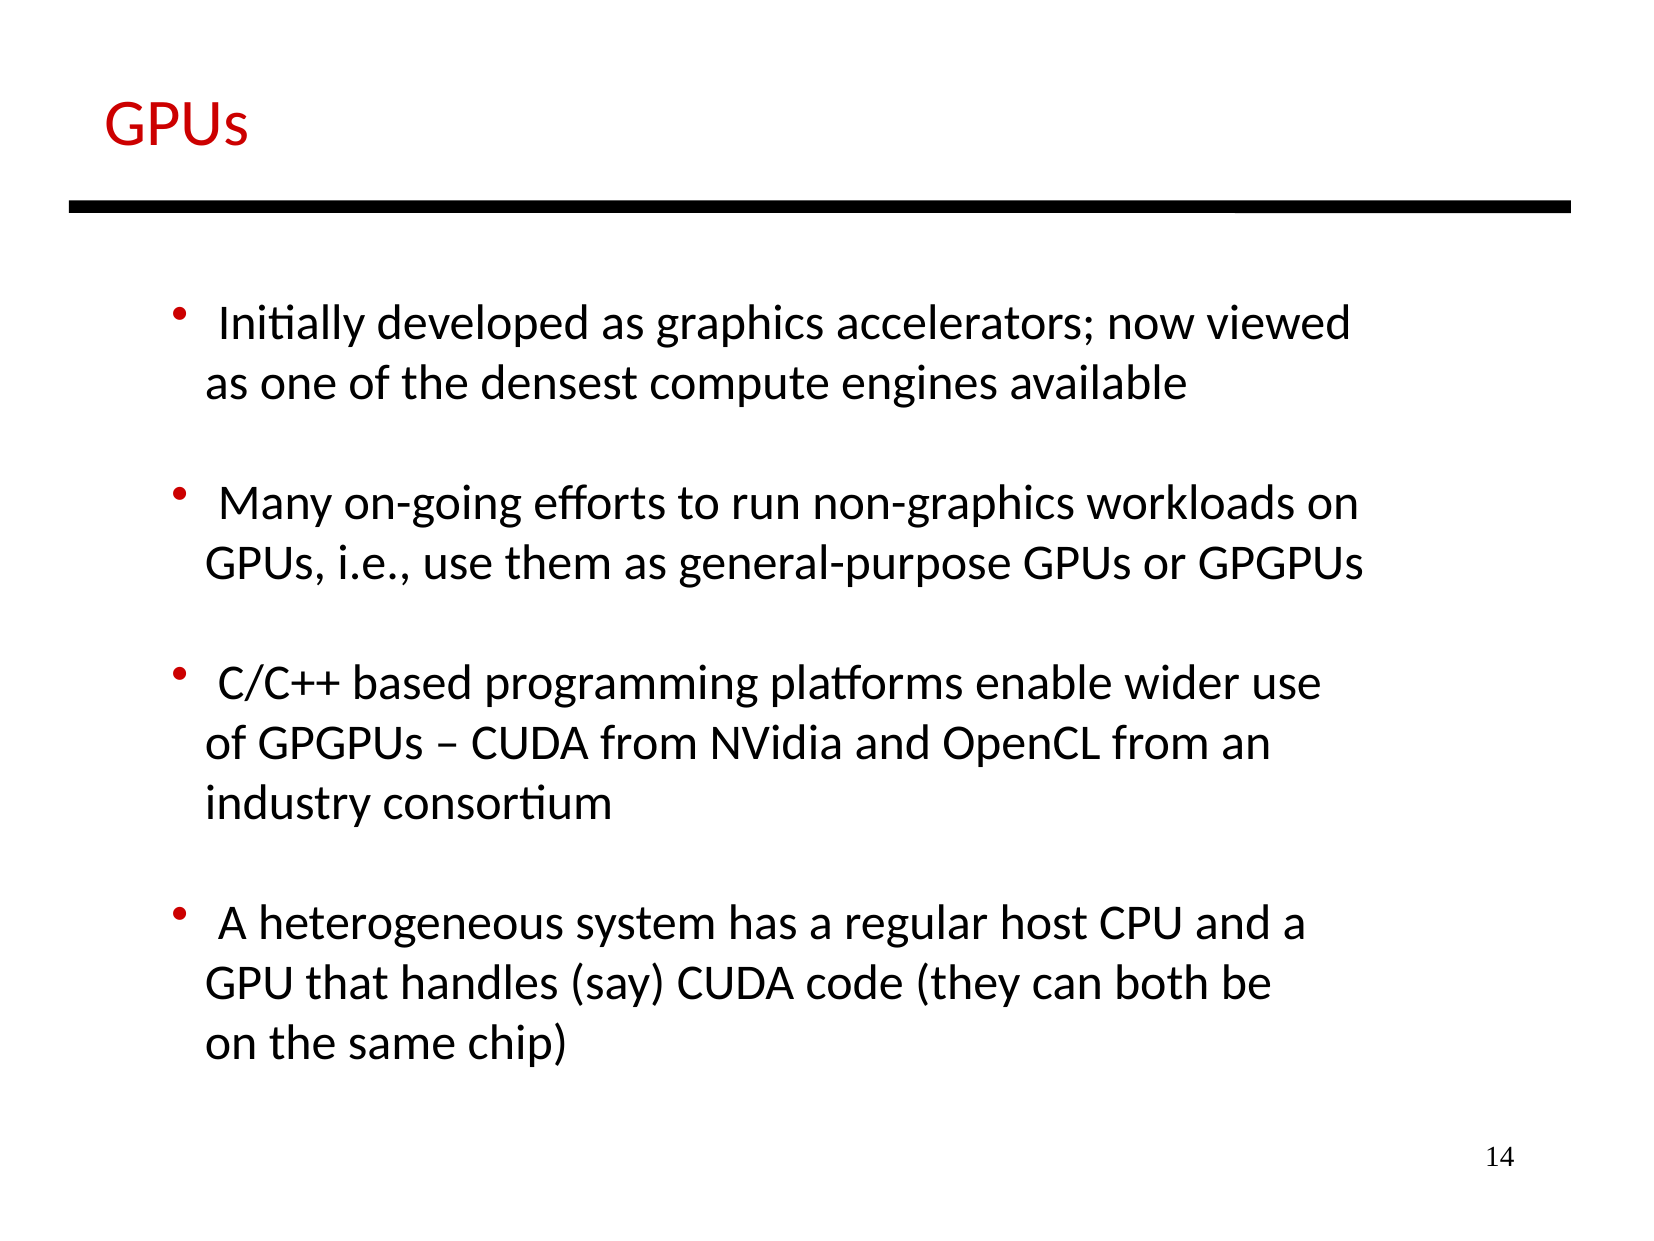

GPUs
 Initially developed as graphics accelerators; now viewed
 as one of the densest compute engines available
 Many on-going efforts to run non-graphics workloads on
 GPUs, i.e., use them as general-purpose GPUs or GPGPUs
 C/C++ based programming platforms enable wider use
 of GPGPUs – CUDA from NVidia and OpenCL from an
 industry consortium
 A heterogeneous system has a regular host CPU and a
 GPU that handles (say) CUDA code (they can both be
 on the same chip)